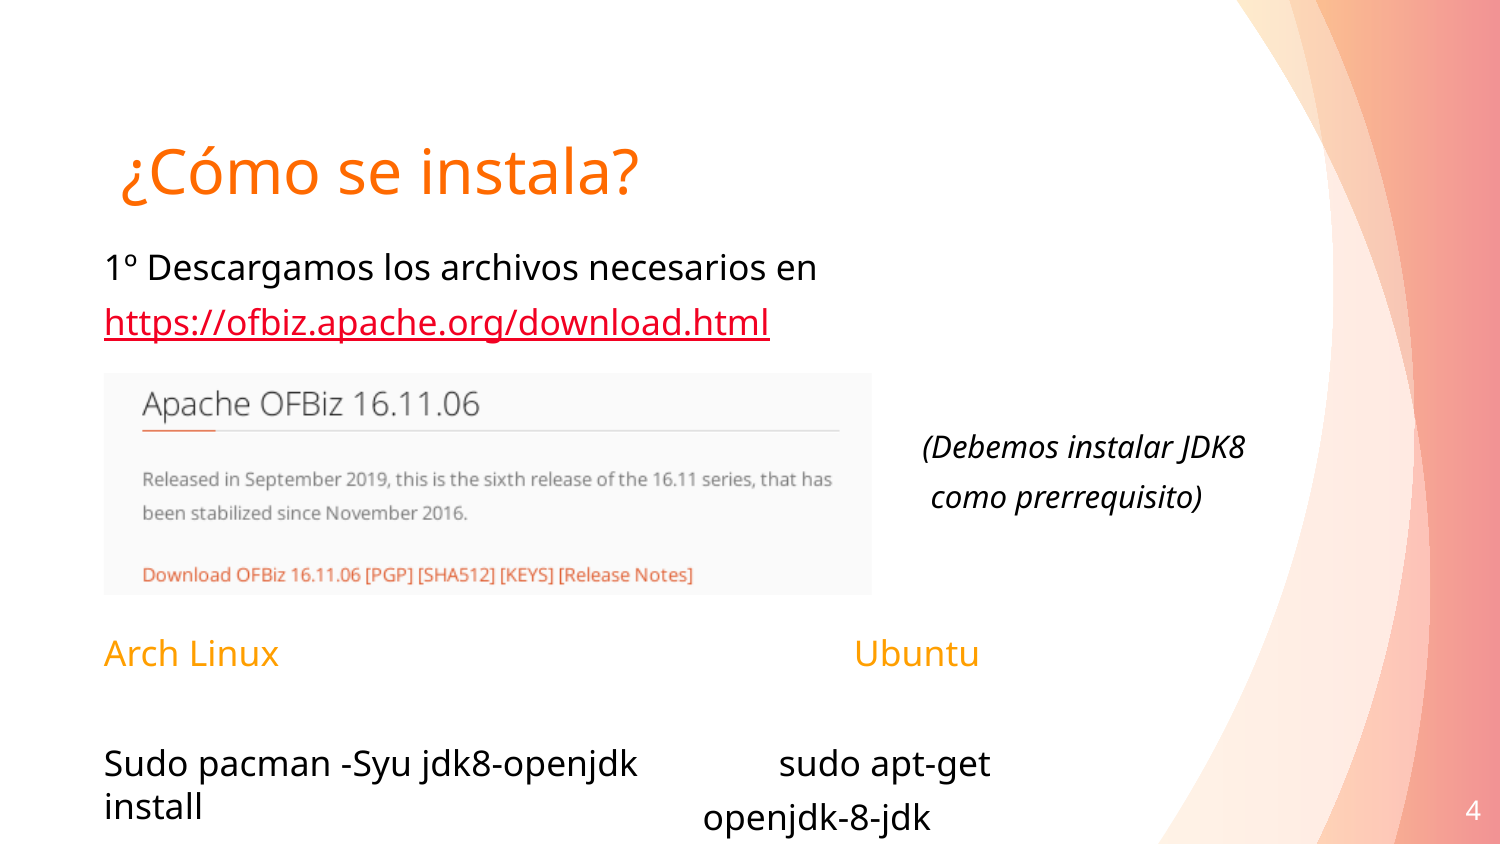

# ¿Cómo se instala?
1º Descargamos los archivos necesarios en
https://ofbiz.apache.org/download.html
Arch Linux								Ubuntu
Sudo pacman -Syu jdk8-openjdk		sudo apt-get install
 (Debemos instalar JDK8
 como prerrequisito)
 openjdk-8-jdk